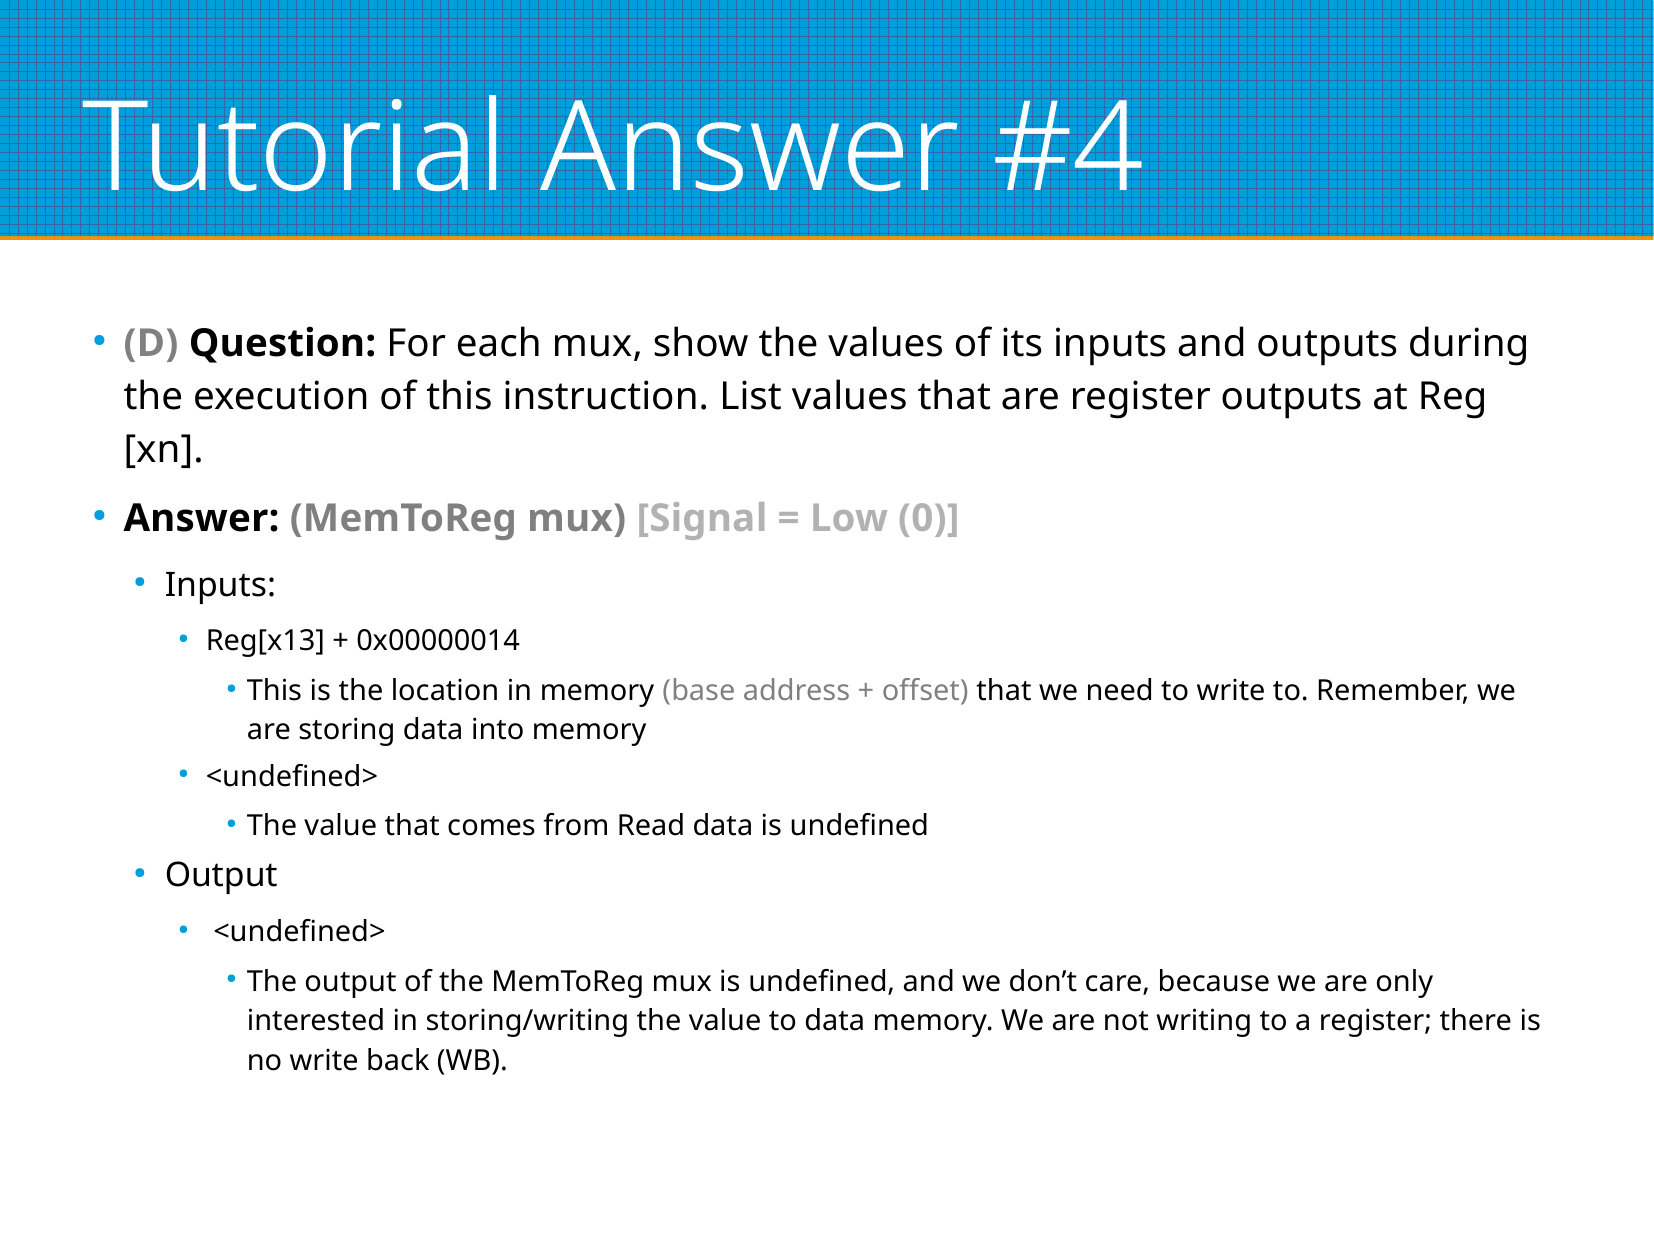

# Tutorial Answer #4
(D) Question: For each mux, show the values of its inputs and outputs during the execution of this instruction. List values that are register outputs at Reg [xn].
Answer: (MemToReg mux) [Signal = Low (0)]
Inputs:
Reg[x13] + 0x00000014
This is the location in memory (base address + offset) that we need to write to. Remember, we are storing data into memory
<undefined>
The value that comes from Read data is undefined
Output
 <undefined>
The output of the MemToReg mux is undefined, and we don’t care, because we are only interested in storing/writing the value to data memory. We are not writing to a register; there is no write back (WB).